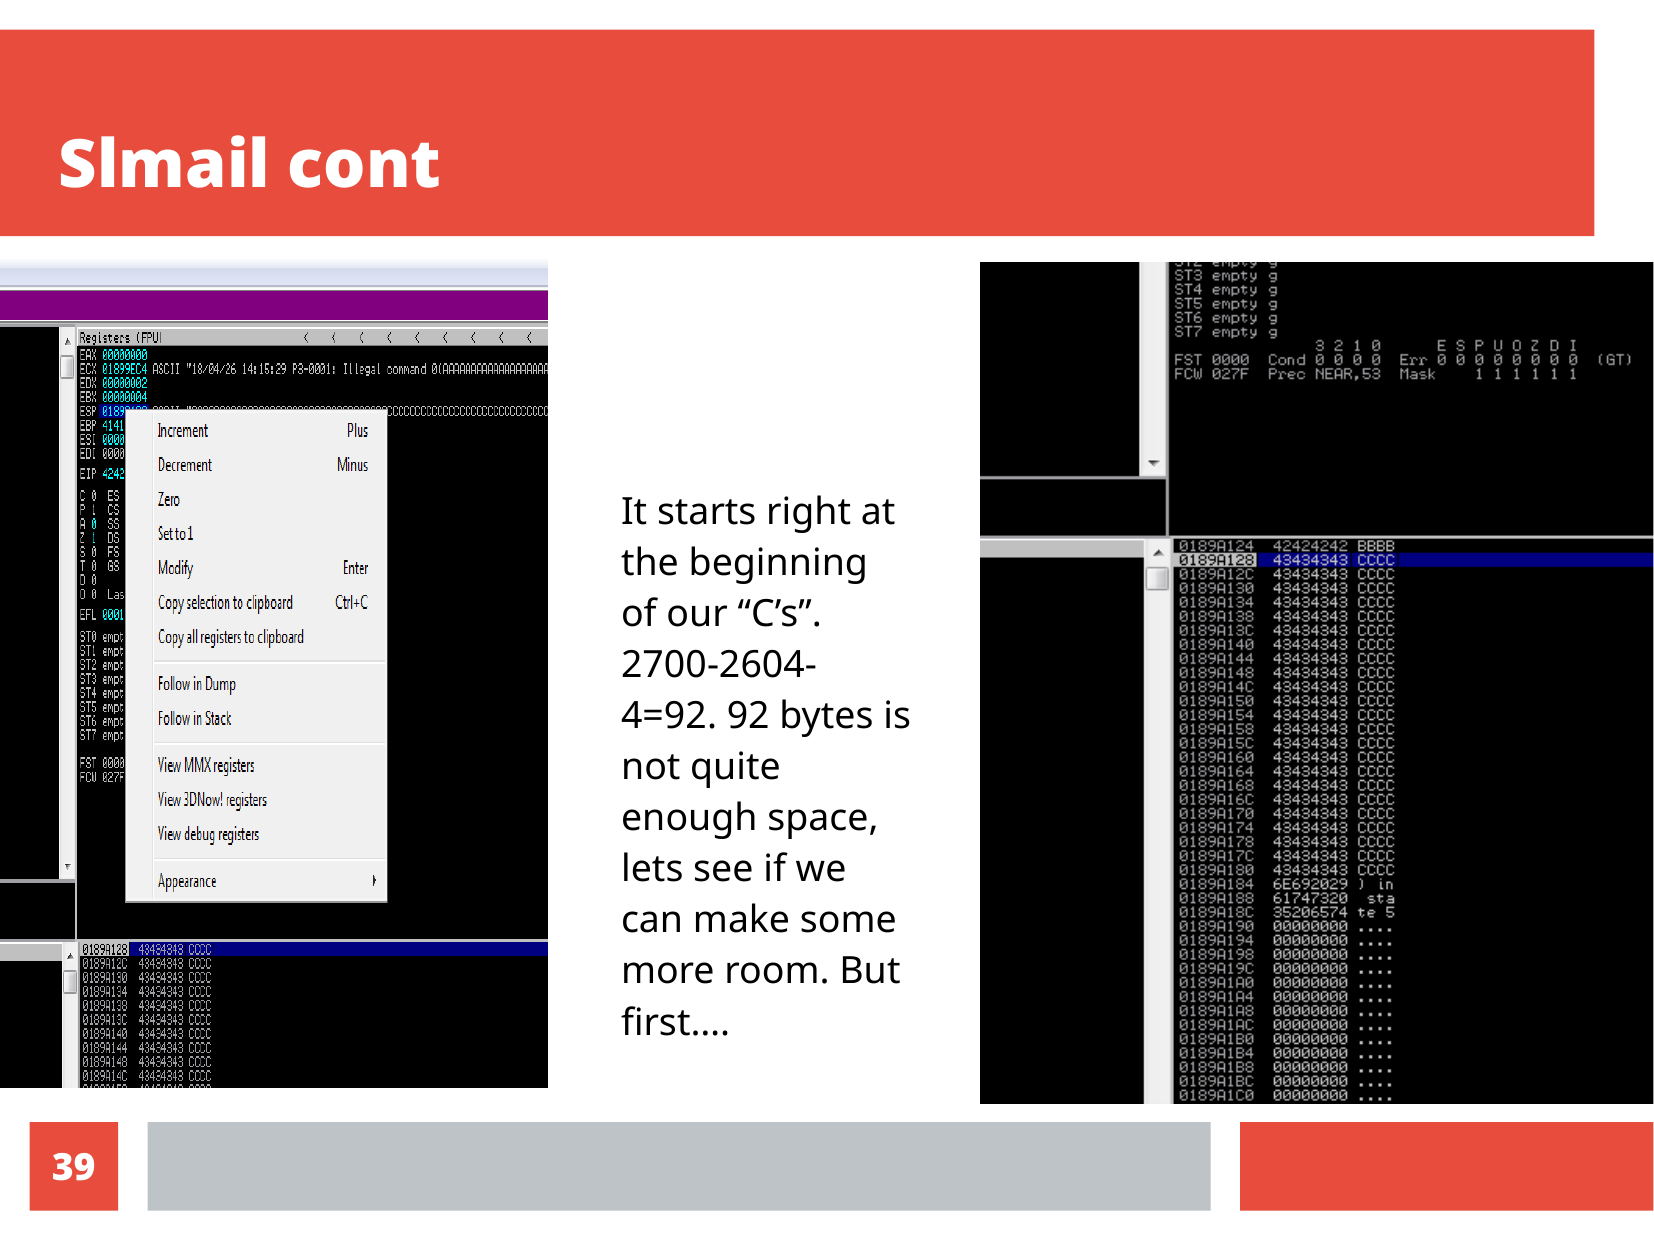

# Slmail cont
It starts right at the beginning of our “C’s”. 2700-2604-4=92. 92 bytes is not quite enough space, lets see if we can make some more room. But first….
39